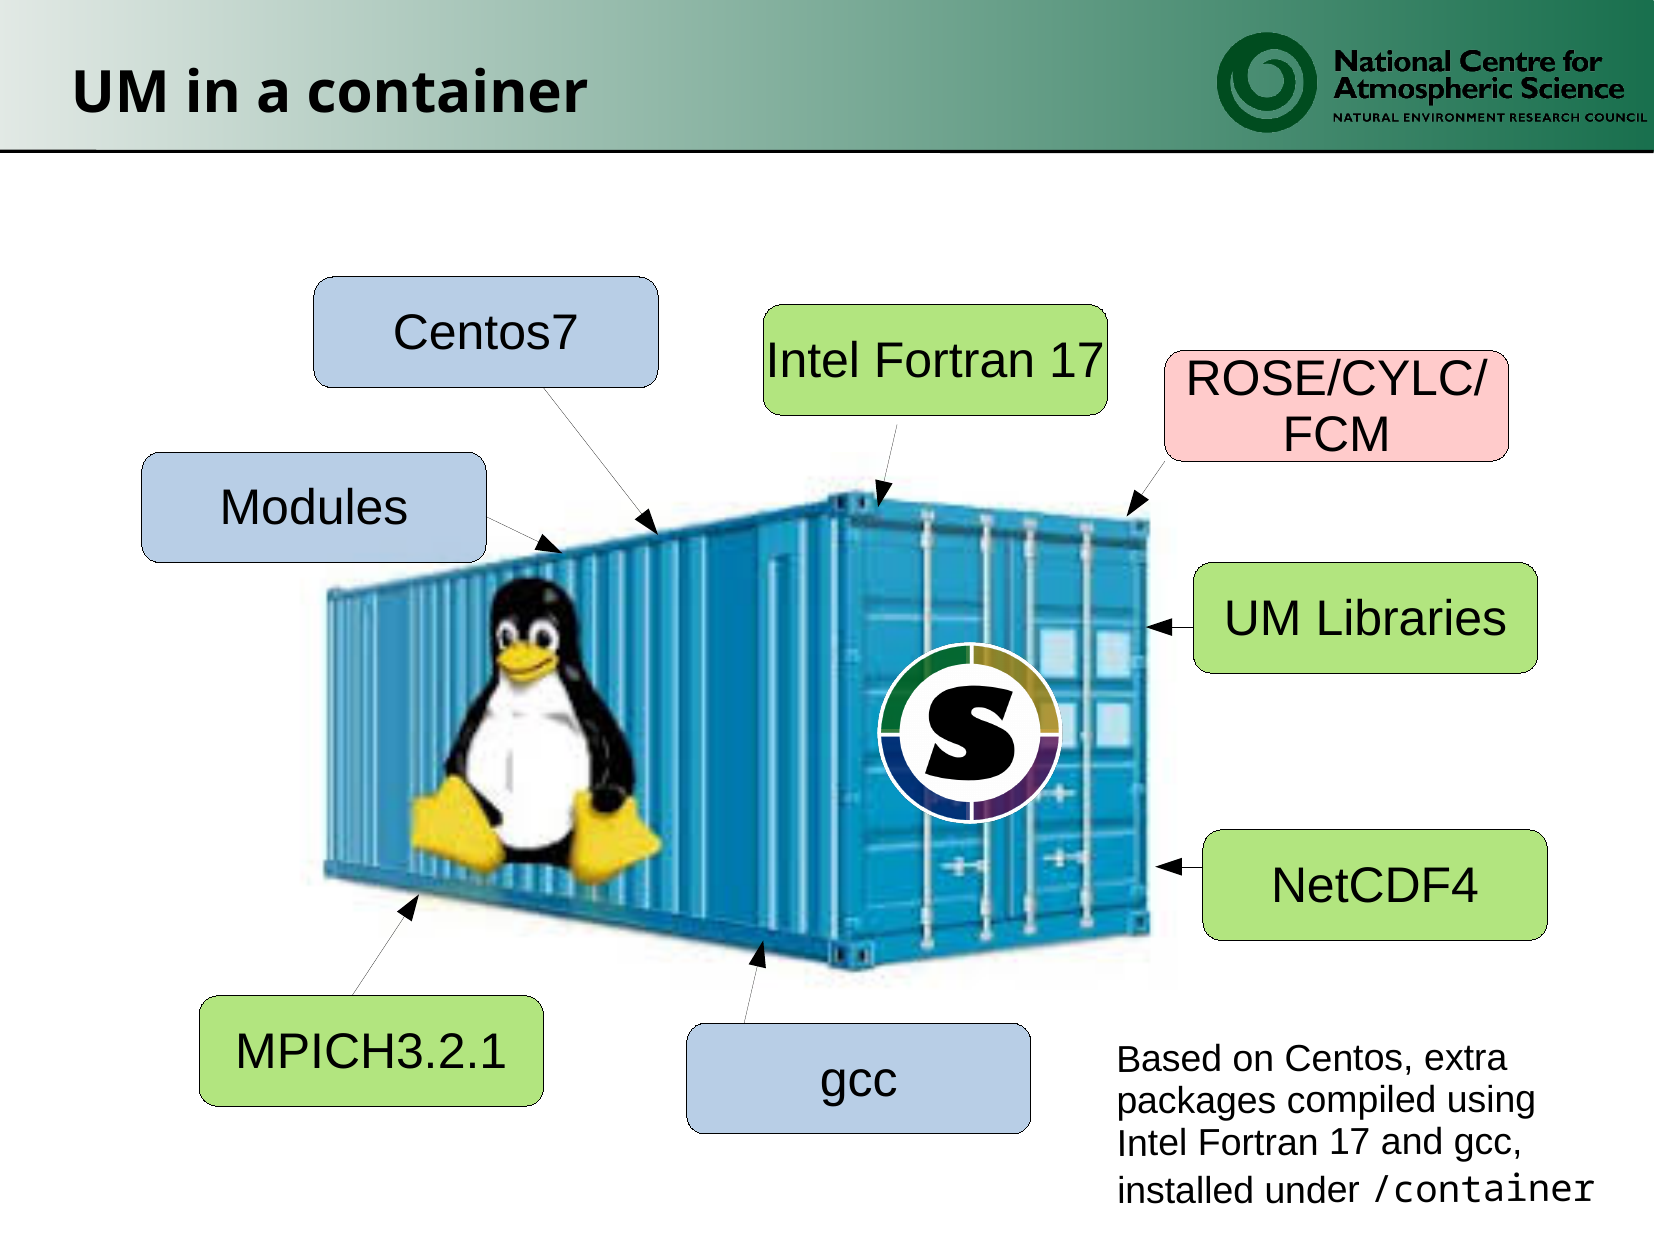

# UM in a container
Centos7
Intel Fortran 17
ROSE/CYLC/
FCM
Modules
UM Libraries
NetCDF4
MPICH3.2.1
gcc
Based on Centos, extra packages compiled using Intel Fortran 17 and gcc, installed under /container